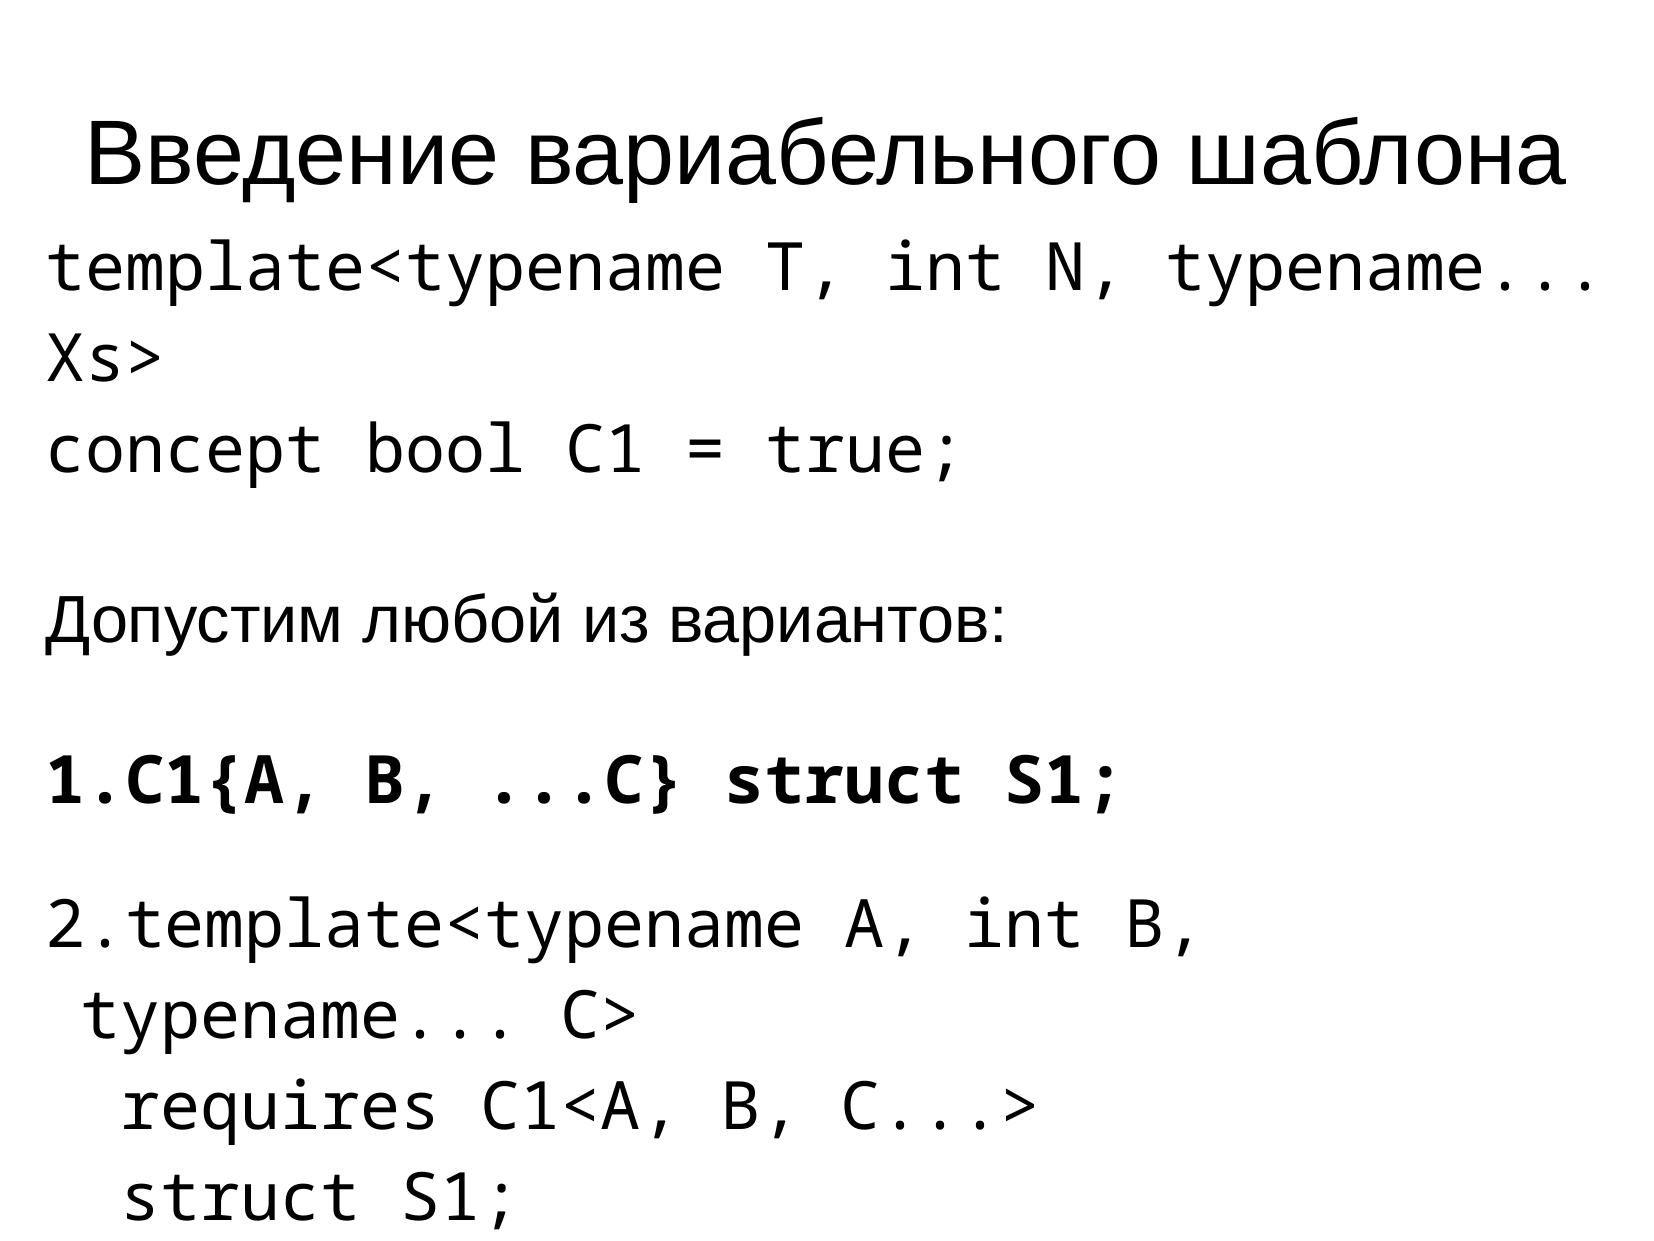

# Введение вариабельного шаблона
template<typename T, int N, typename... Xs>
concept bool C1 = true;
Допустим любой из вариантов:
C1{A, B, ...C} struct S1;
template<typename A, int B, typename... C>
 requires C1<A, B, C...>
 struct S1;